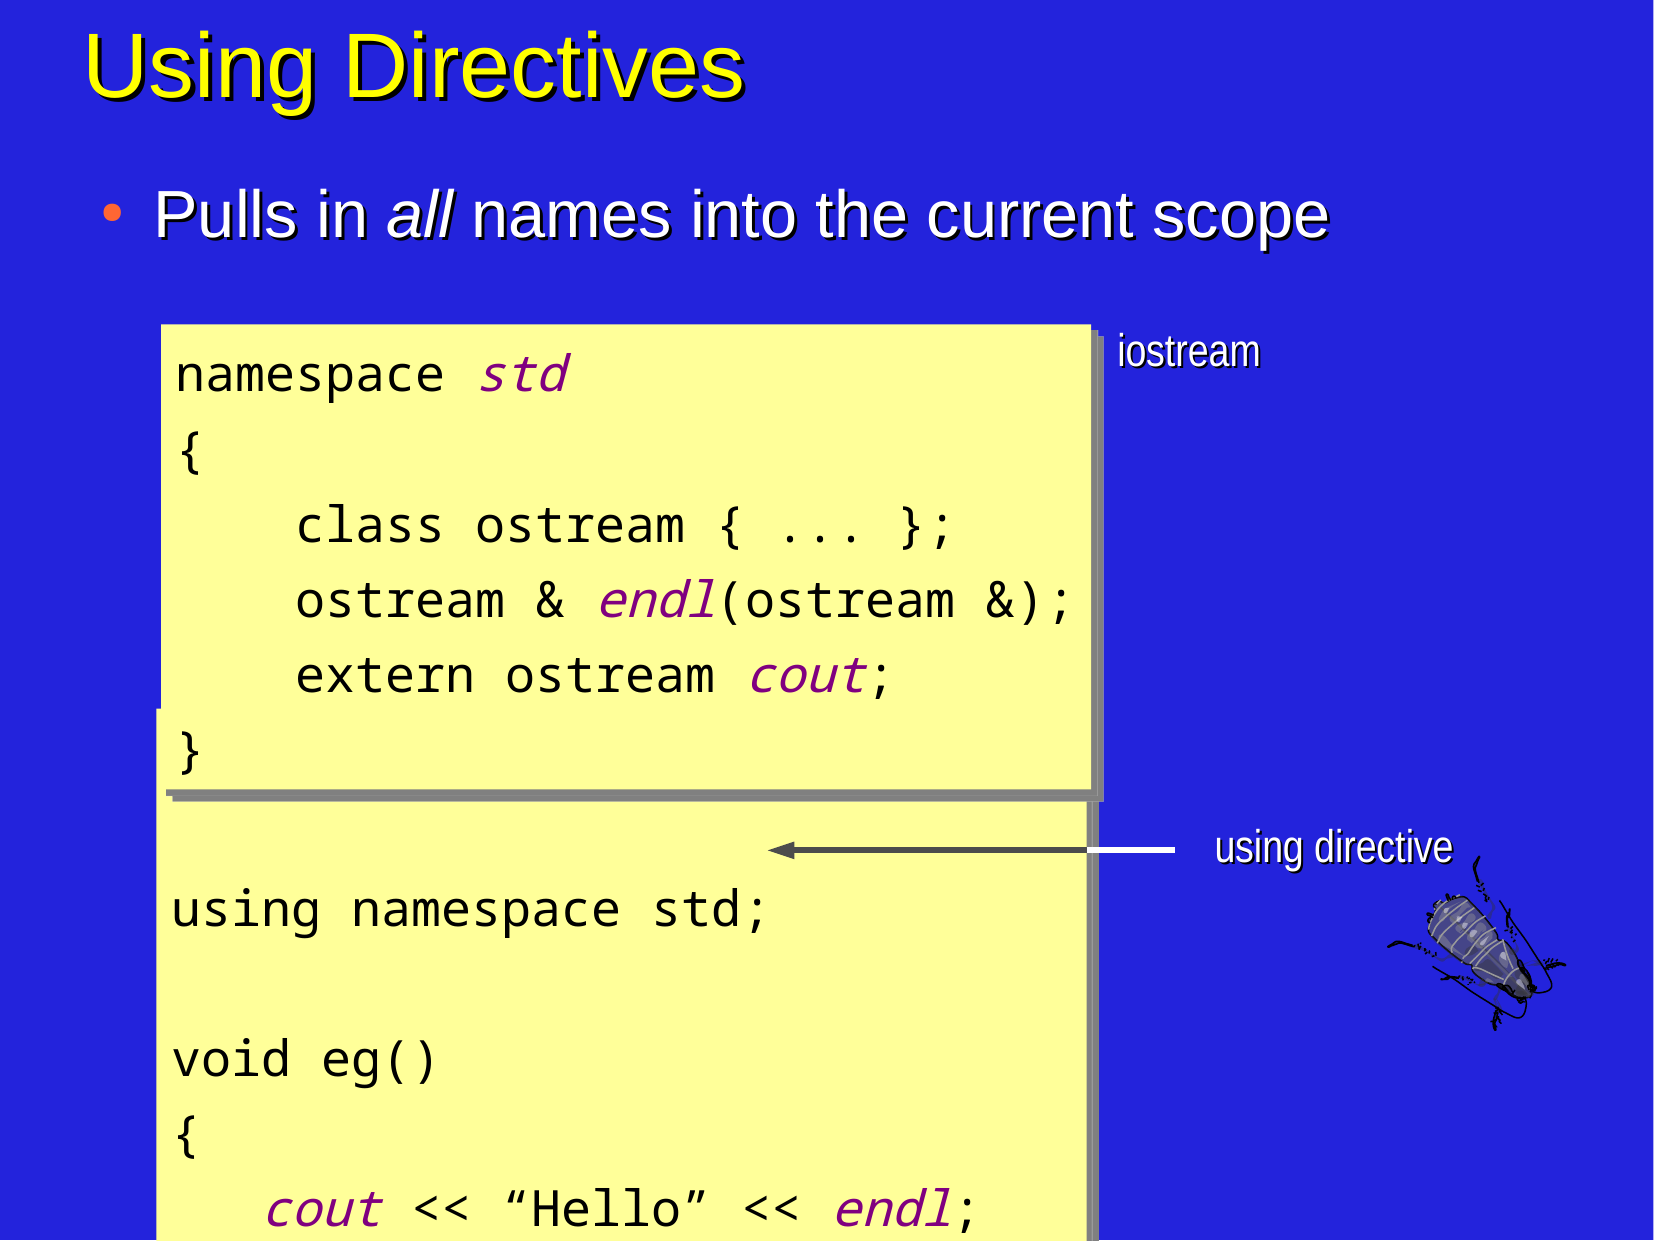

# Using Directives
Pulls in all names into the current scope
iostream
namespace std
{
 class ostream { ... };
 ostream & endl(ostream &);
 extern ostream cout;
}
#include <iostream>
using namespace std;
void eg()
{
 cout << “Hello” << endl;
}
using directive